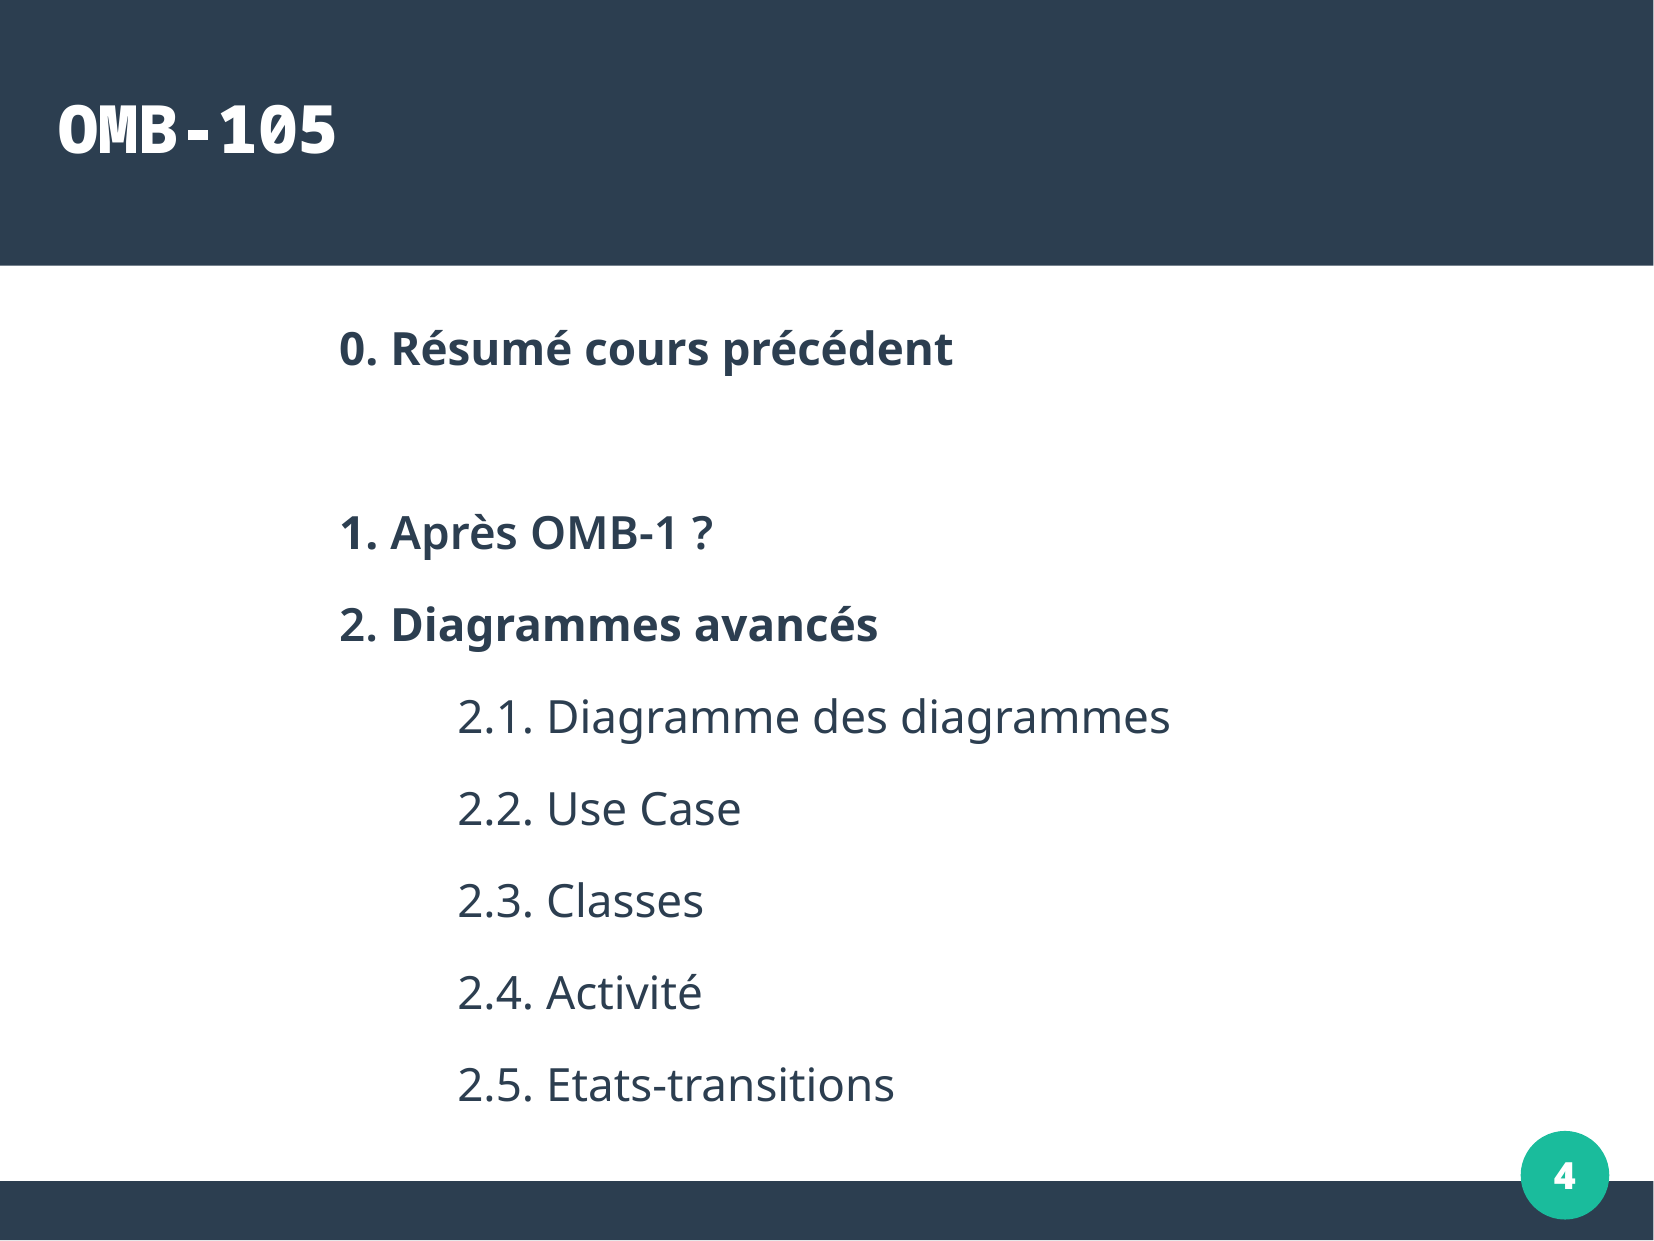

# OMB-105
0. Résumé cours précédent
1. Après OMB-1 ?
2. Diagrammes avancés
2.1. Diagramme des diagrammes
2.2. Use Case
2.3. Classes
2.4. Activité
2.5. Etats-transitions
4